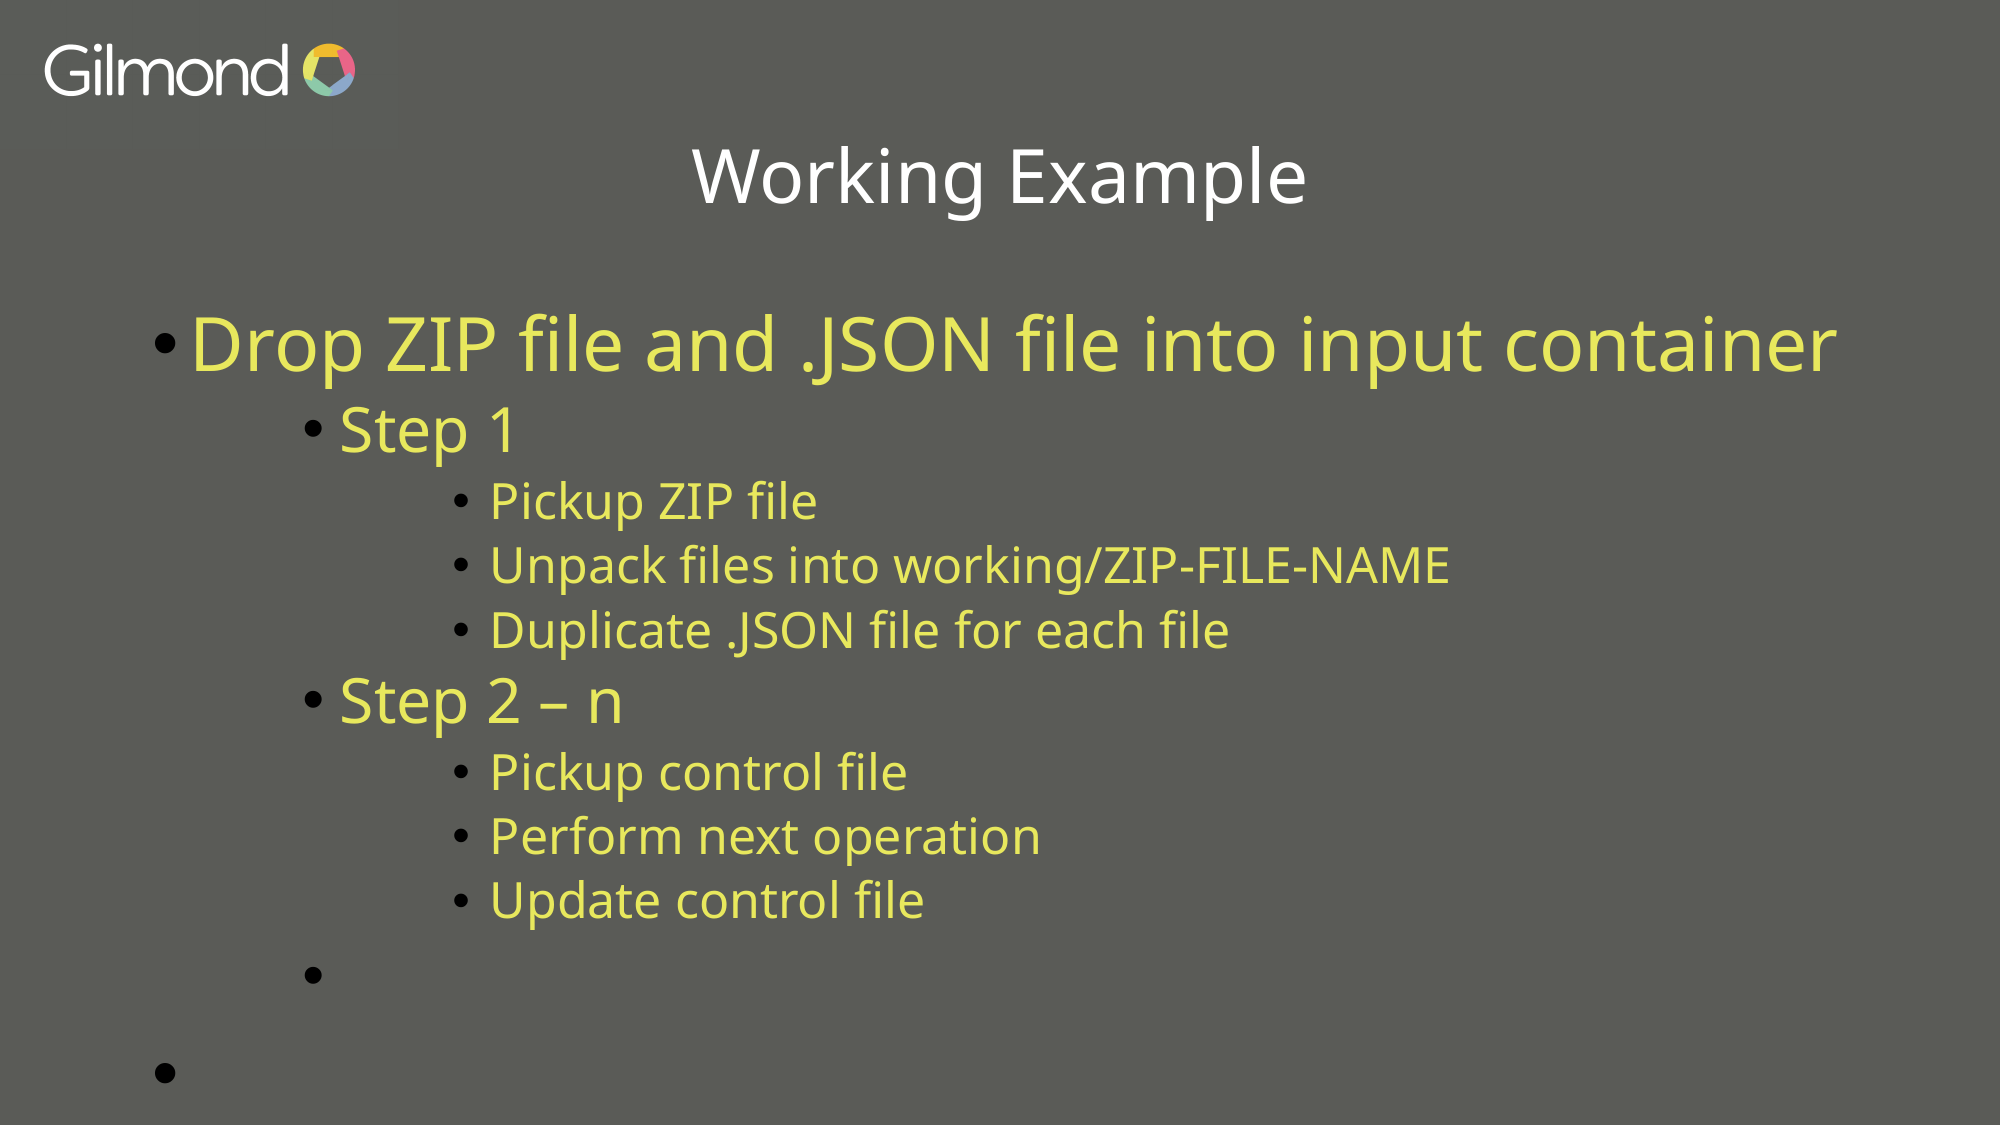

# Working Example
Drop ZIP file and .JSON file into input container
Step 1
Pickup ZIP file
Unpack files into working/ZIP-FILE-NAME
Duplicate .JSON file for each file
Step 2 – n
Pickup control file
Perform next operation
Update control file